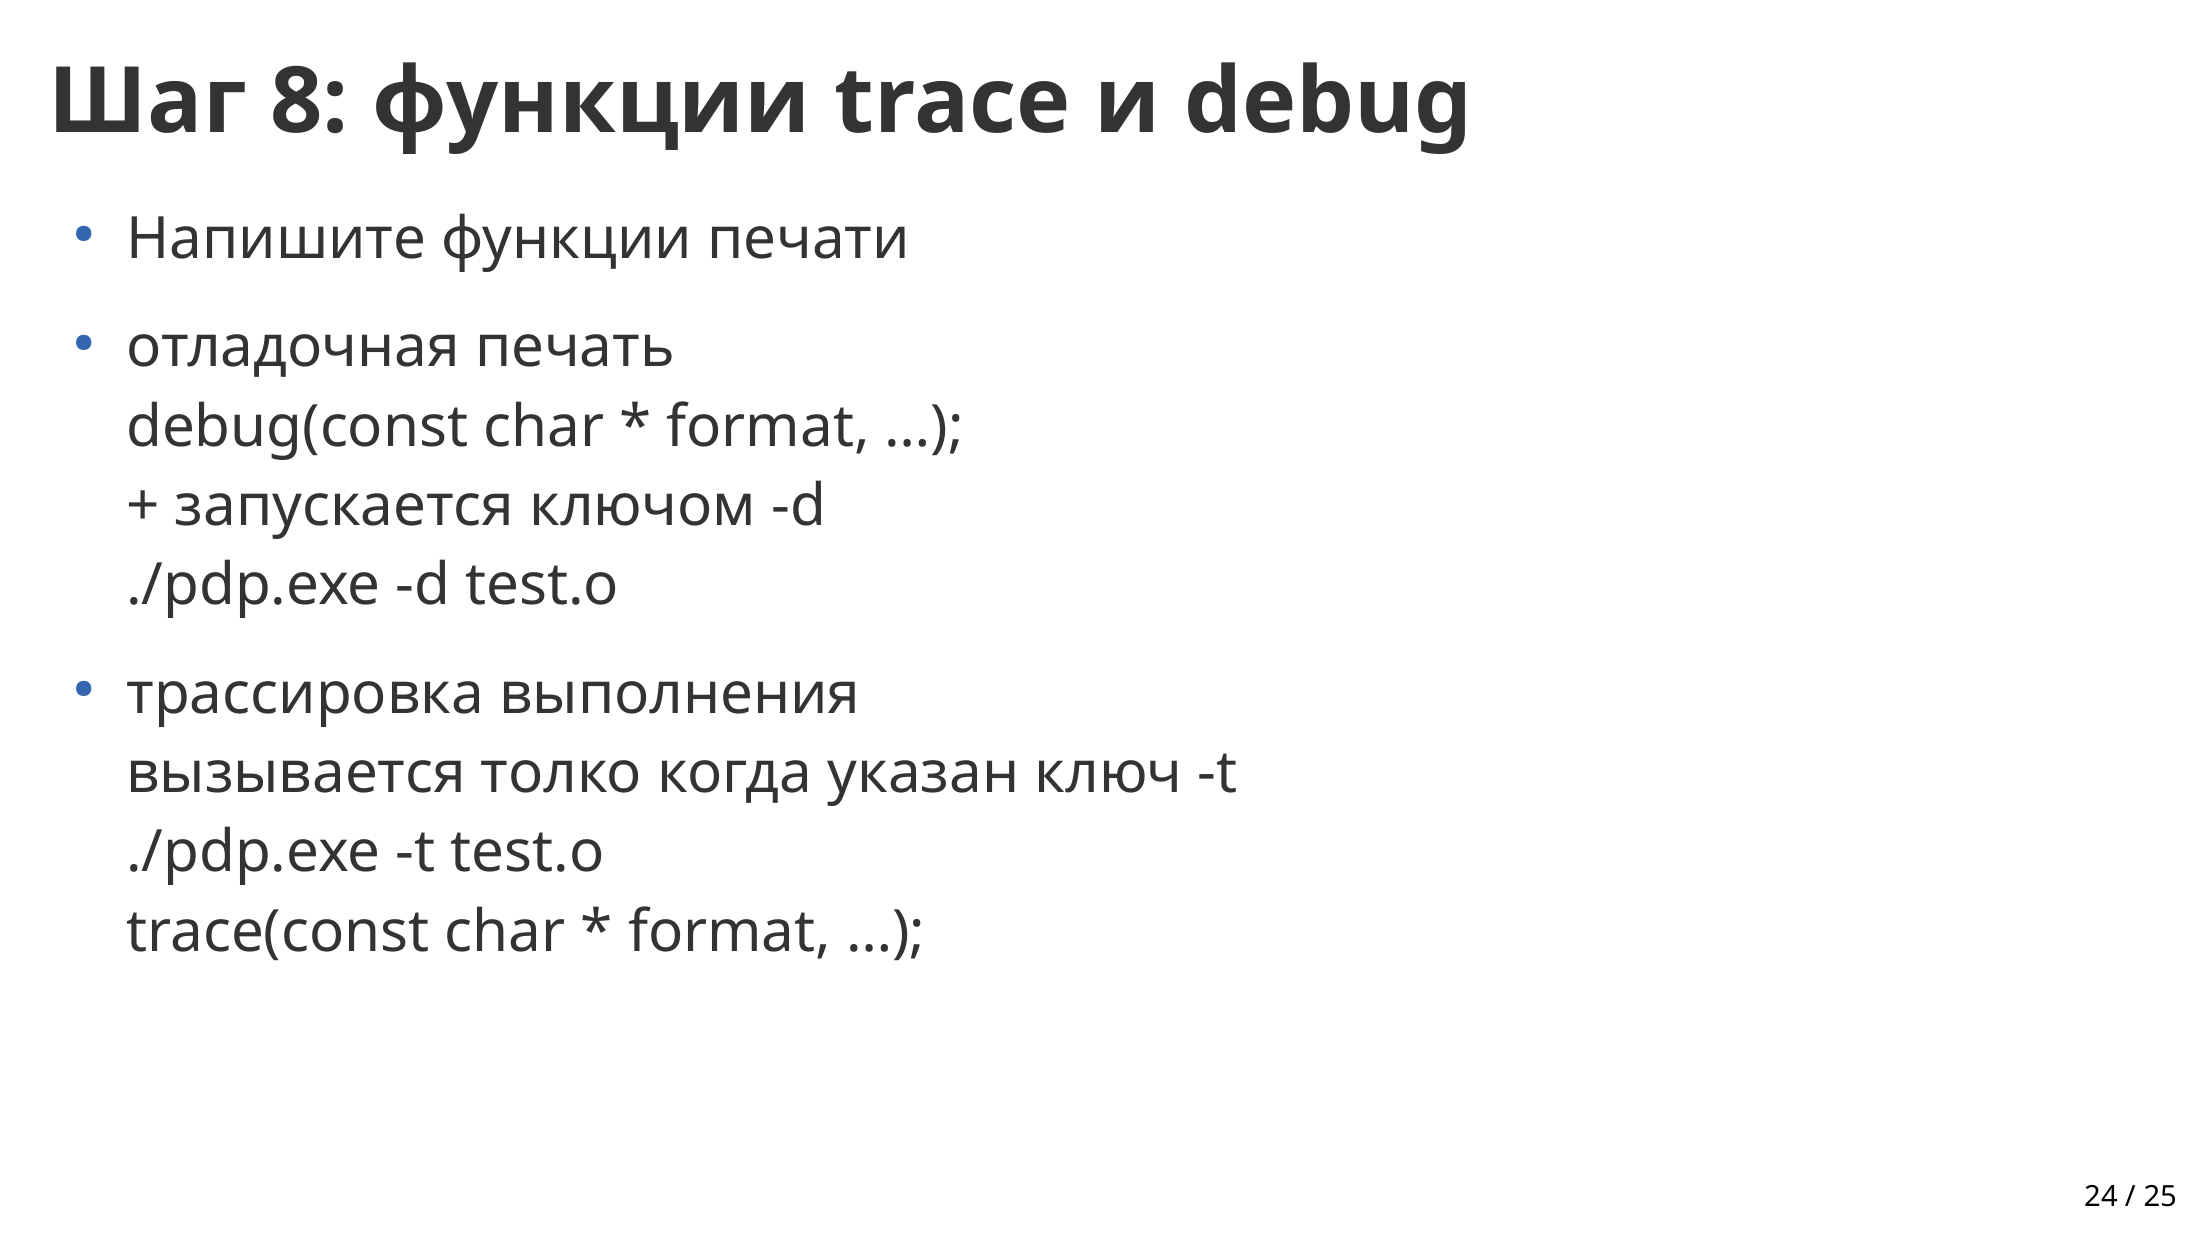

# Шаг 8: функции trace и debug
Напишите функции печати
отладочная печать
debug(const char * format, …);
+ запускается ключом -d
./pdp.exe -d test.o
трассировка выполнения
вызывается толко когда указан ключ -t
./pdp.exe -t test.o
trace(const char * format, …);
24